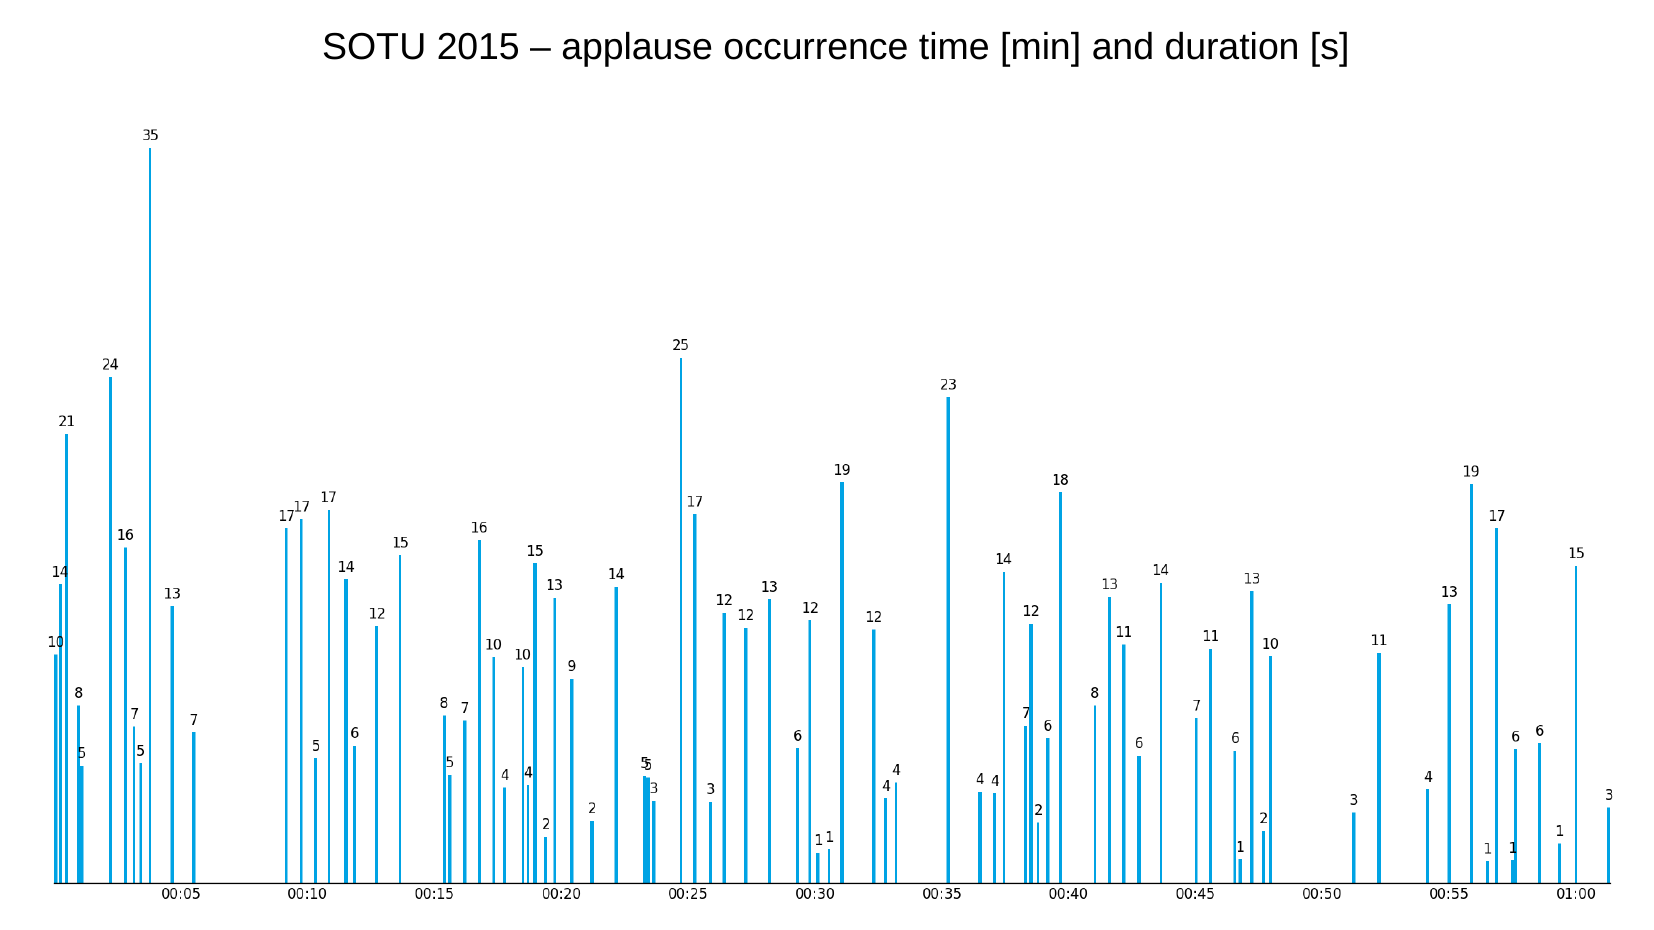

SOTU 2015 – applause occurrence time [min] and duration [s]